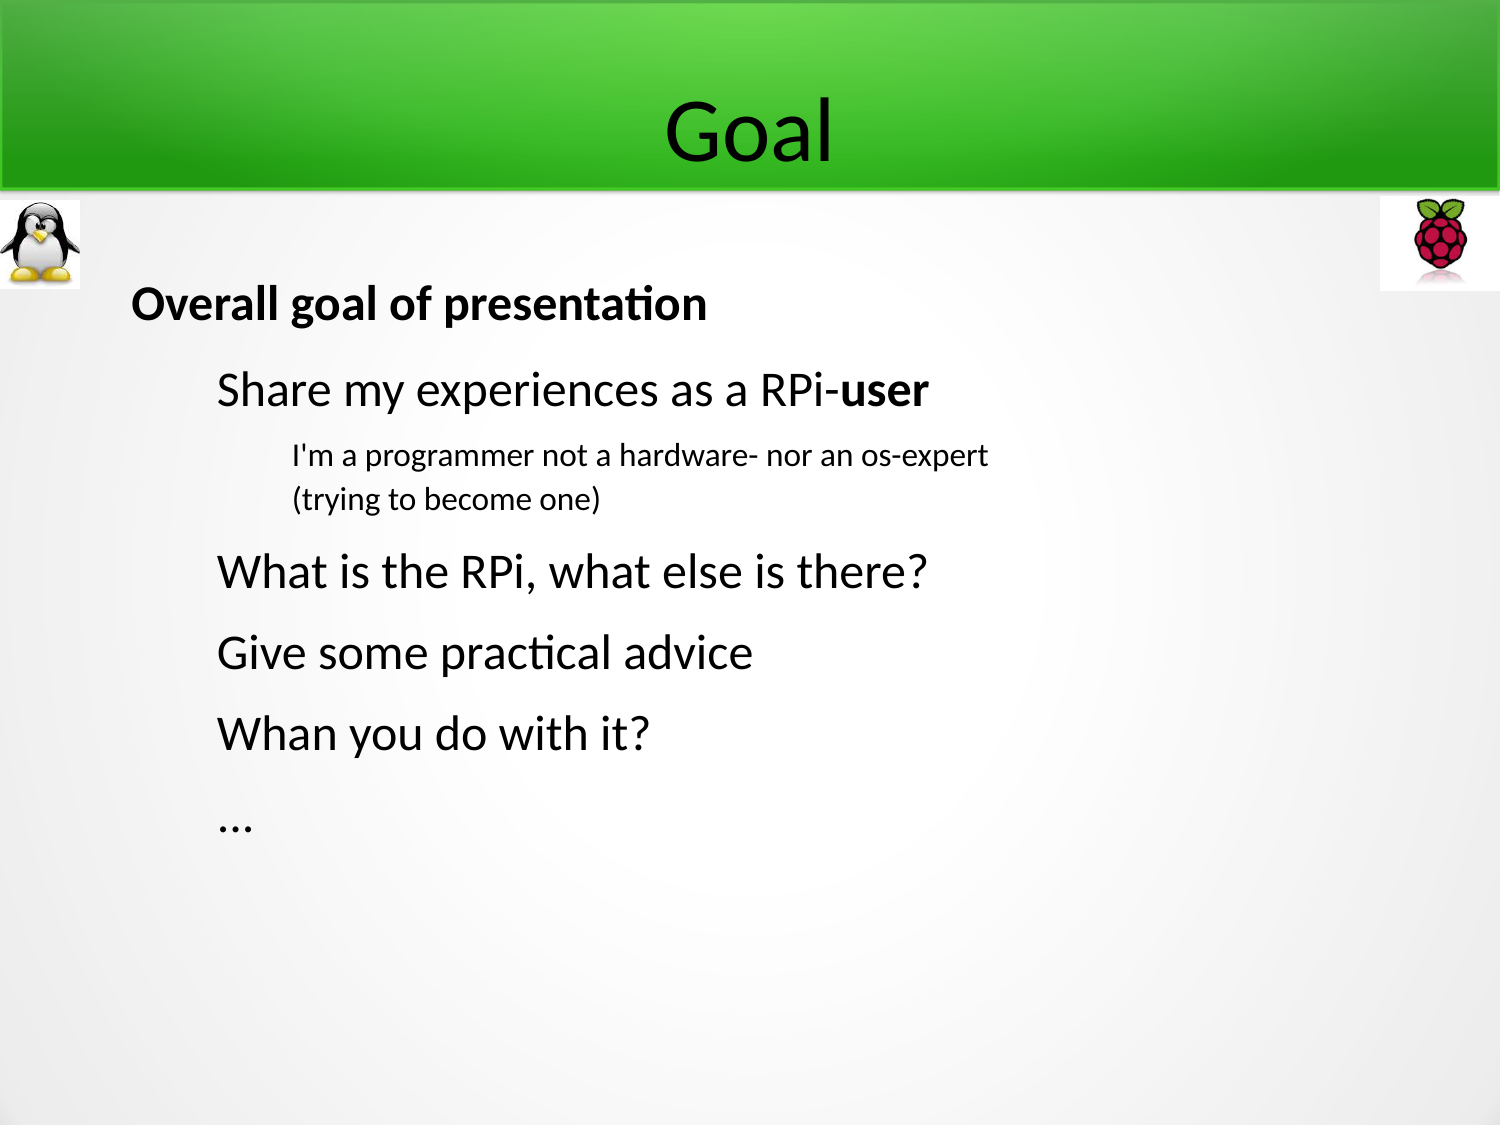

# Goal
Overall goal of presentation
Share my experiences as a RPi-user
	I'm a programmer not a hardware- nor an os-expert
	(trying to become one)
What is the RPi, what else is there?
Give some practical advice
Whan you do with it?
...